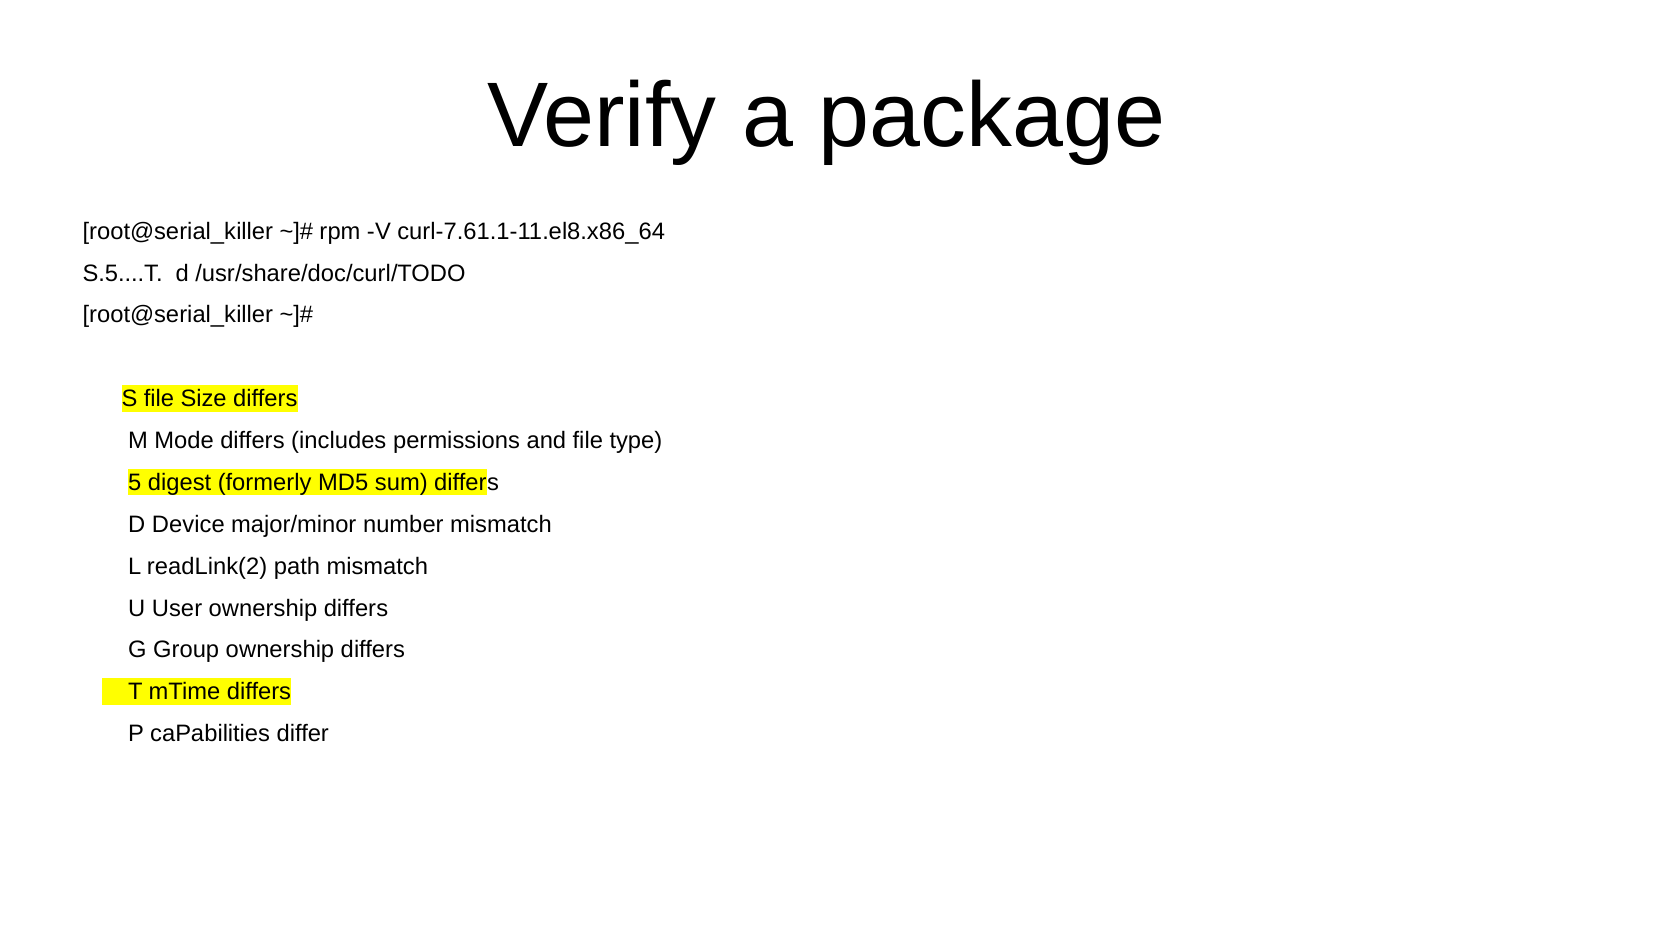

# Verify a package
[root@serial_killer ~]# rpm -V curl-7.61.1-11.el8.x86_64
S.5....T. d /usr/share/doc/curl/TODO
[root@serial_killer ~]#
 	S file Size differs
 M Mode differs (includes permissions and file type)
 5 digest (formerly MD5 sum) differs
 D Device major/minor number mismatch
 L readLink(2) path mismatch
 U User ownership differs
 G Group ownership differs
 T mTime differs
 P caPabilities differ